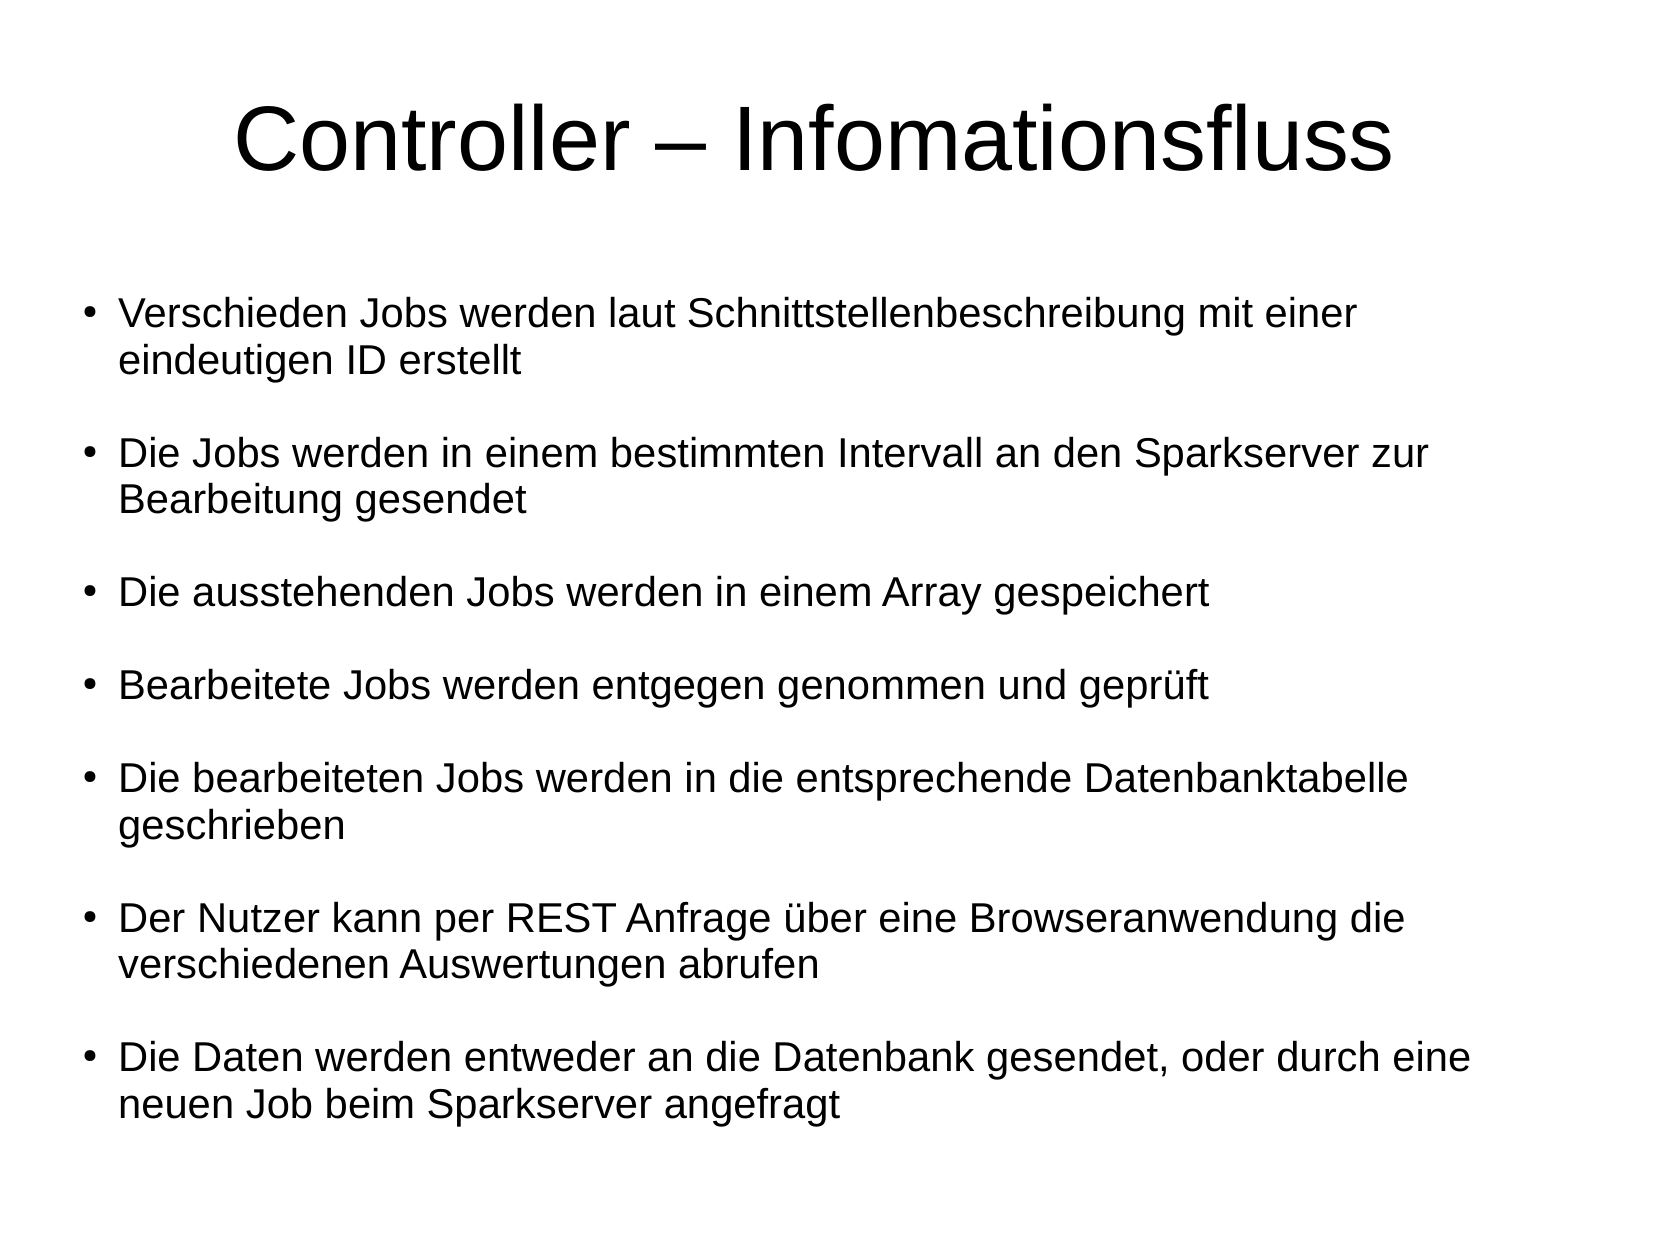

# Controller – Infomationsfluss
Verschieden Jobs werden laut Schnittstellenbeschreibung mit einer eindeutigen ID erstellt
Die Jobs werden in einem bestimmten Intervall an den Sparkserver zur Bearbeitung gesendet
Die ausstehenden Jobs werden in einem Array gespeichert
Bearbeitete Jobs werden entgegen genommen und geprüft
Die bearbeiteten Jobs werden in die entsprechende Datenbanktabelle geschrieben
Der Nutzer kann per REST Anfrage über eine Browseranwendung die verschiedenen Auswertungen abrufen
Die Daten werden entweder an die Datenbank gesendet, oder durch eine neuen Job beim Sparkserver angefragt